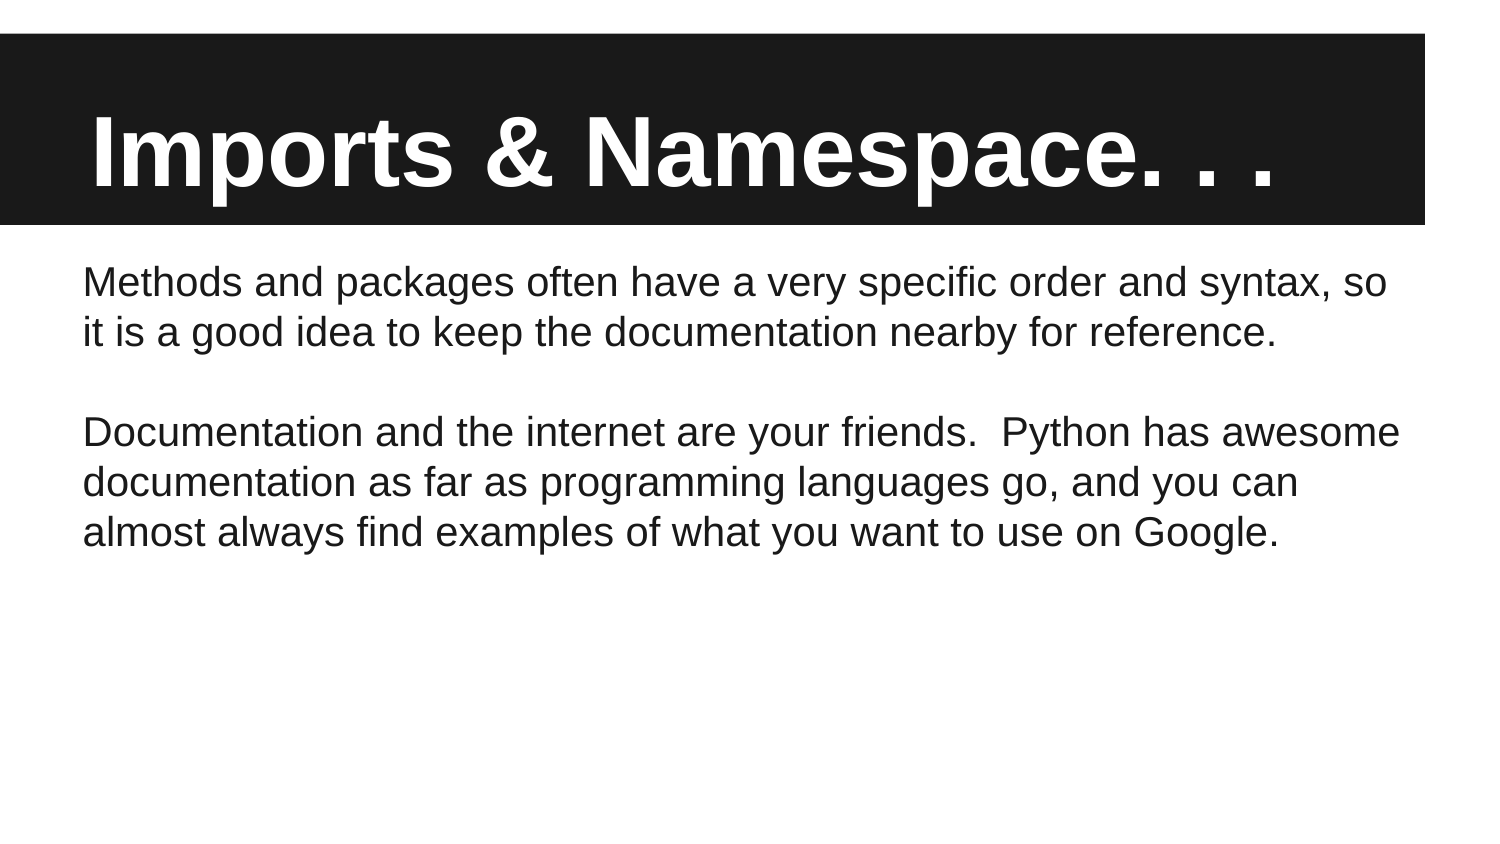

# Imports & Namespace. . .
Methods and packages often have a very specific order and syntax, so it is a good idea to keep the documentation nearby for reference.
Documentation and the internet are your friends. Python has awesome documentation as far as programming languages go, and you can almost always find examples of what you want to use on Google.